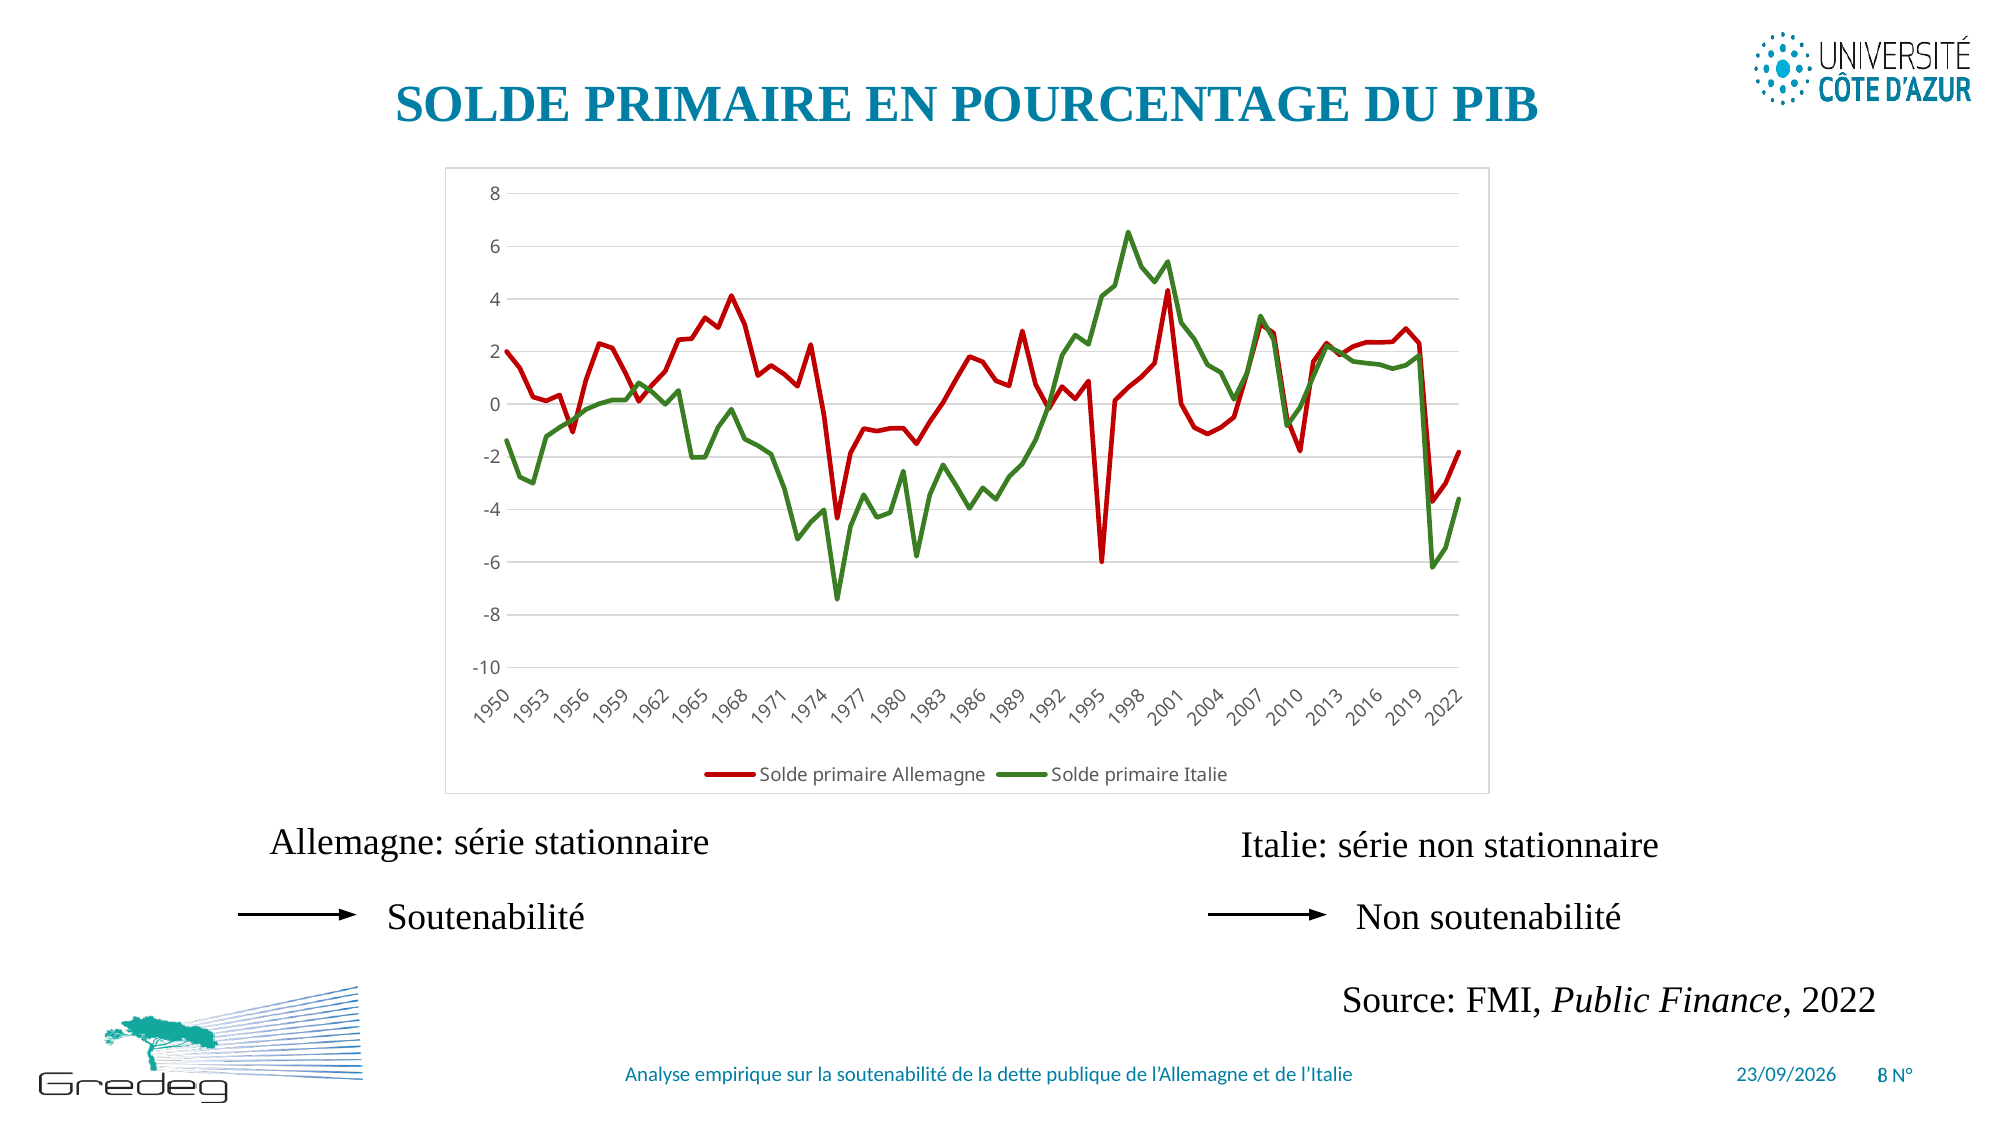

# SOLDE PRIMAIRE EN POURCENTAGE DU PIB
### Chart
| Category | Solde primaire Allemagne | Solde primaire Italie |
|---|---|---|
| 1950 | 2.0017832815647 | -1.3806092739105 |
| 1951 | 1.3731061667204 | -2.7675304412842 |
| 1952 | 0.27426999807358 | -2.999320268631 |
| 1953 | 0.12363895773888 | -1.2295002937317 |
| 1954 | 0.3539947271347 | -0.88159471750259 |
| 1955 | -1.0635845661163 | -0.58911037445068 |
| 1956 | 0.91505697369576 | -0.19963014125824 |
| 1957 | 2.3096045255661 | 0.016189217567444 |
| 1958 | 2.1314479410648 | 0.16052973270416 |
| 1959 | 1.1768917441368 | 0.15544140338898 |
| 1960 | 0.11053439974785 | 0.81476986408234 |
| 1961 | 0.73129796981812 | 0.47003090381622 |
| 1962 | 1.2588858008385 | -0.0045761466026306 |
| 1963 | 2.4522594213486 | 0.52244311571121 |
| 1964 | 2.4896200895309 | -2.021352648735 |
| 1965 | 3.2906997203827 | -2.0131906270981 |
| 1966 | 2.9068899154663 | -0.86945861577988 |
| 1967 | 4.1283403635025 | -0.18833184242249 |
| 1968 | 3.0287704467773 | -1.3201673030853 |
| 1969 | 1.0840405225754 | -1.5709517002106 |
| 1970 | 1.4769228696823 | -1.8995809555054 |
| 1971 | 1.1380570530891 | -3.1978398561478 |
| 1972 | 0.68169975280762 | -5.1289087533951 |
| 1973 | 2.2710499763489 | -4.4794303178787 |
| 1974 | -0.41408002376556 | -4.0104794502258 |
| 1975 | -4.3407807350159 | -7.4171175956726 |
| 1976 | -1.8557386398315 | -4.6428608894348 |
| 1977 | -0.92443943023682 | -3.4382376670837 |
| 1978 | -1.024001121521 | -4.3041396141052 |
| 1979 | -0.9176390171051 | -4.1169610023499 |
| 1980 | -0.90917825698853 | -2.5394687652588 |
| 1981 | -1.5020799636841 | -5.7787709236145 |
| 1982 | -0.66848134994507 | -3.4404082298279 |
| 1983 | 0.061878204345703 | -2.3002400398254 |
| 1984 | 0.9562304019928 | -3.0984973907471 |
| 1985 | 1.8130609989166 | -3.9591073989868 |
| 1986 | 1.6076593399048 | -3.176812171936 |
| 1987 | 0.89236068725586 | -3.6129198074341 |
| 1988 | 0.69732975959778 | -2.7524423599243 |
| 1989 | 2.7843601703644 | -2.2654304504395 |
| 1990 | 0.75062727928162 | -1.3592987060547 |
| 1991 | -0.16940808296204 | -0.039402961730957 |
| 1992 | 0.6715190410614 | 1.8572998046875 |
| 1993 | 0.20042300224304 | 2.6287002563477 |
| 1994 | 0.88256692886353 | 2.2765998840332 |
| 1995 | -5.9832227230072 | 4.1067018508911 |
| 1996 | 0.14079713821411 | 4.5101003646851 |
| 1997 | 0.63944005966187 | 6.5494775772095 |
| 1998 | 1.0388815402985 | 5.2210721969604 |
| 1999 | 1.5567815303802 | 4.6419076919556 |
| 2000 | 4.3368980884552 | 5.4222321510315 |
| 2001 | 0.015212059020996 | 3.1037998199463 |
| 2002 | -0.88269209861755 | 2.474437713623 |
| 2003 | -1.1337988376617 | 1.4995088577271 |
| 2004 | -0.88483834266663 | 1.2069802284241 |
| 2005 | -0.49009299278259 | 0.18216180801392 |
| 2006 | 1.2056777477264 | 1.1994514465332 |
| 2007 | 3.0491797924042 | 3.3572602272034 |
| 2008 | 2.7063481807709 | 2.4500198364258 |
| 2009 | -0.5171594619751 | -0.82189750671387 |
| 2010 | -1.7813174724579 | -0.11759281158447 |
| 2011 | 1.6126984362703 | 1.0563721981906 |
| 2012 | 2.3215228881255 | 2.2156432168012 |
| 2013 | 1.8707382574209 | 1.9751976437761 |
| 2014 | 2.1898047092501 | 1.625900359222 |
| 2015 | 2.3552465484538 | 1.5612965194778 |
| 2016 | 2.3495090501923 | 1.5109798577298 |
| 2017 | 2.3712643396711 | 1.350230019354 |
| 2018 | 2.8767029669138 | 1.4814910993677 |
| 2019 | 2.3159888431857 | 1.8543967129918 |
| 2020 | -3.7008223331463 | -6.2054603764793 |
| 2021 | -3.0041327454422 | -5.4549593998017 |
| 2022 | -1.8159259803809 | -3.5981382329555 |Allemagne: série stationnaire
Italie: série non stationnaire
Soutenabilité
Non soutenabilité
Source: FMI, Public Finance, 2022
Analyse empirique sur la soutenabilité de la dette publique de l’Allemagne et de l’Italie
8